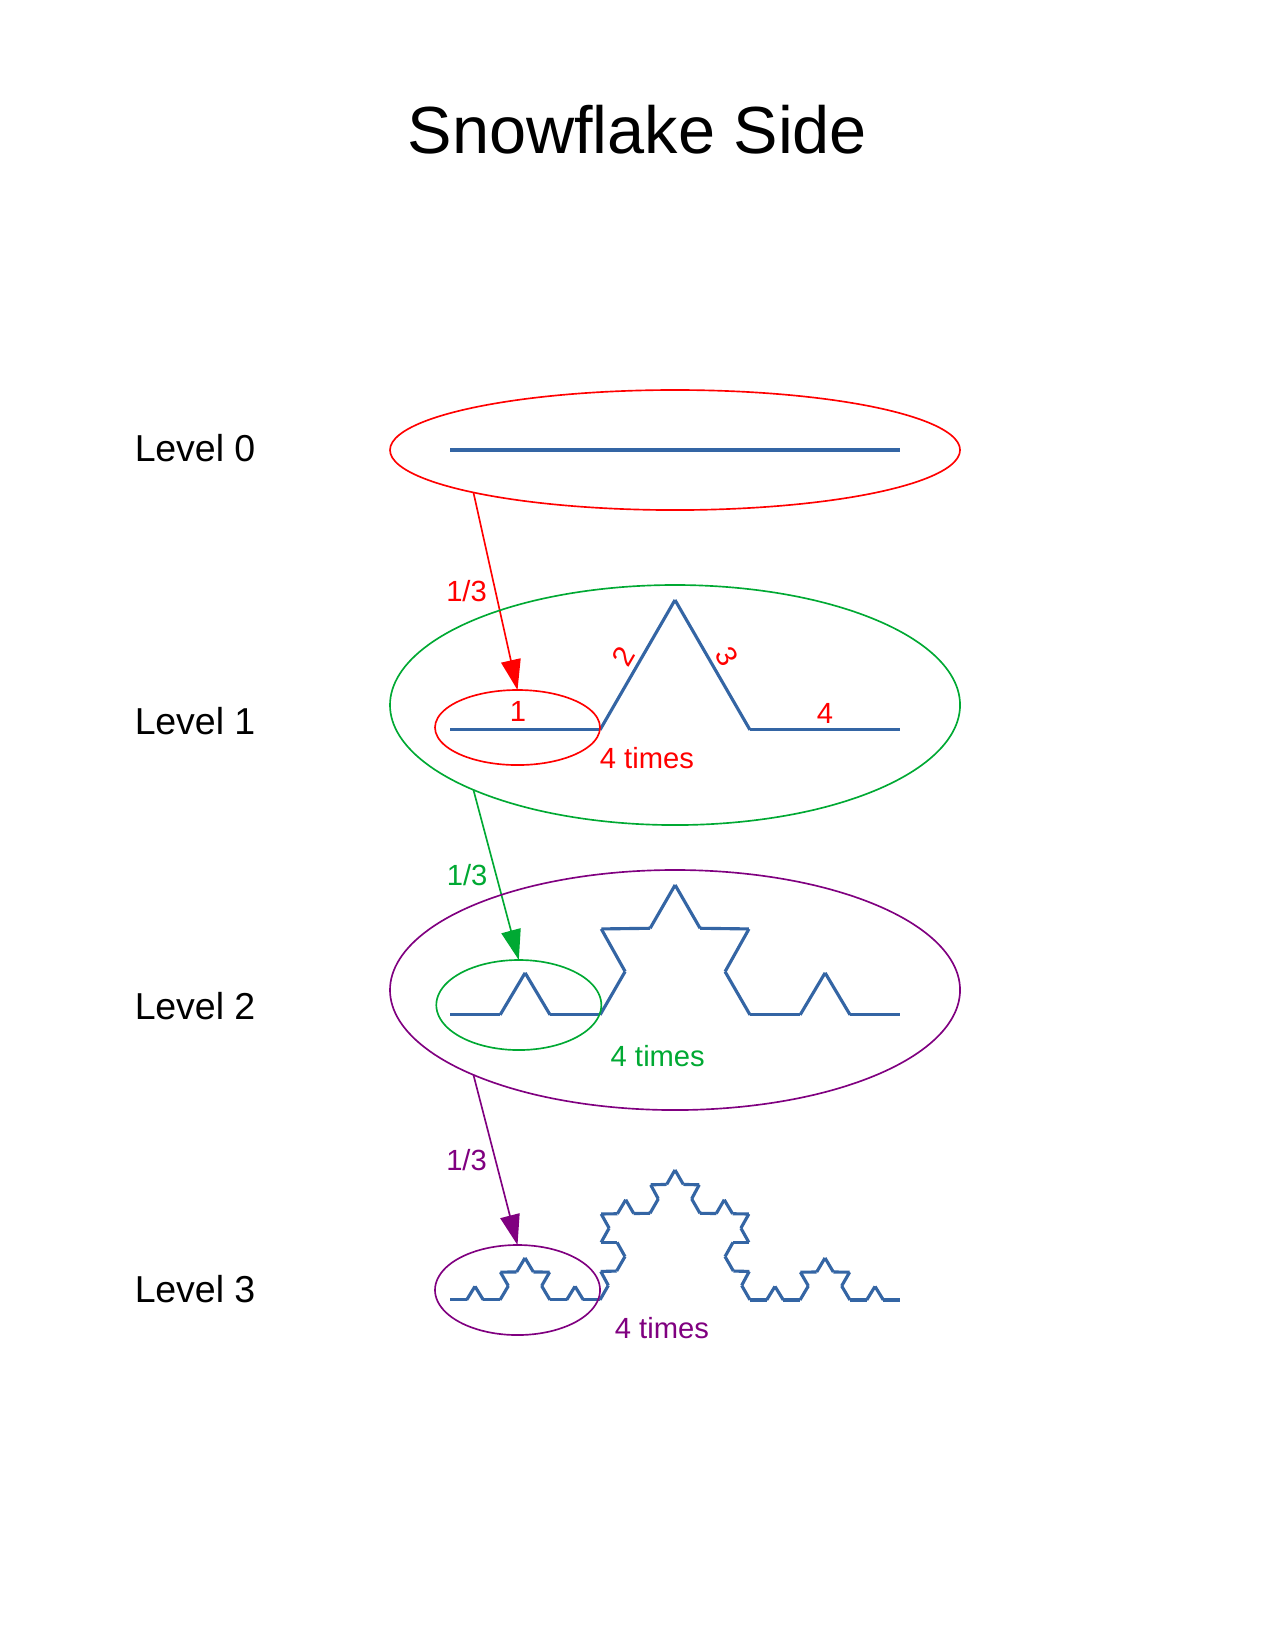

# Snowflake Side
Level 0
2
3
1
Level 1
4
4 times
Level 2
4 times
Level 3
4 times